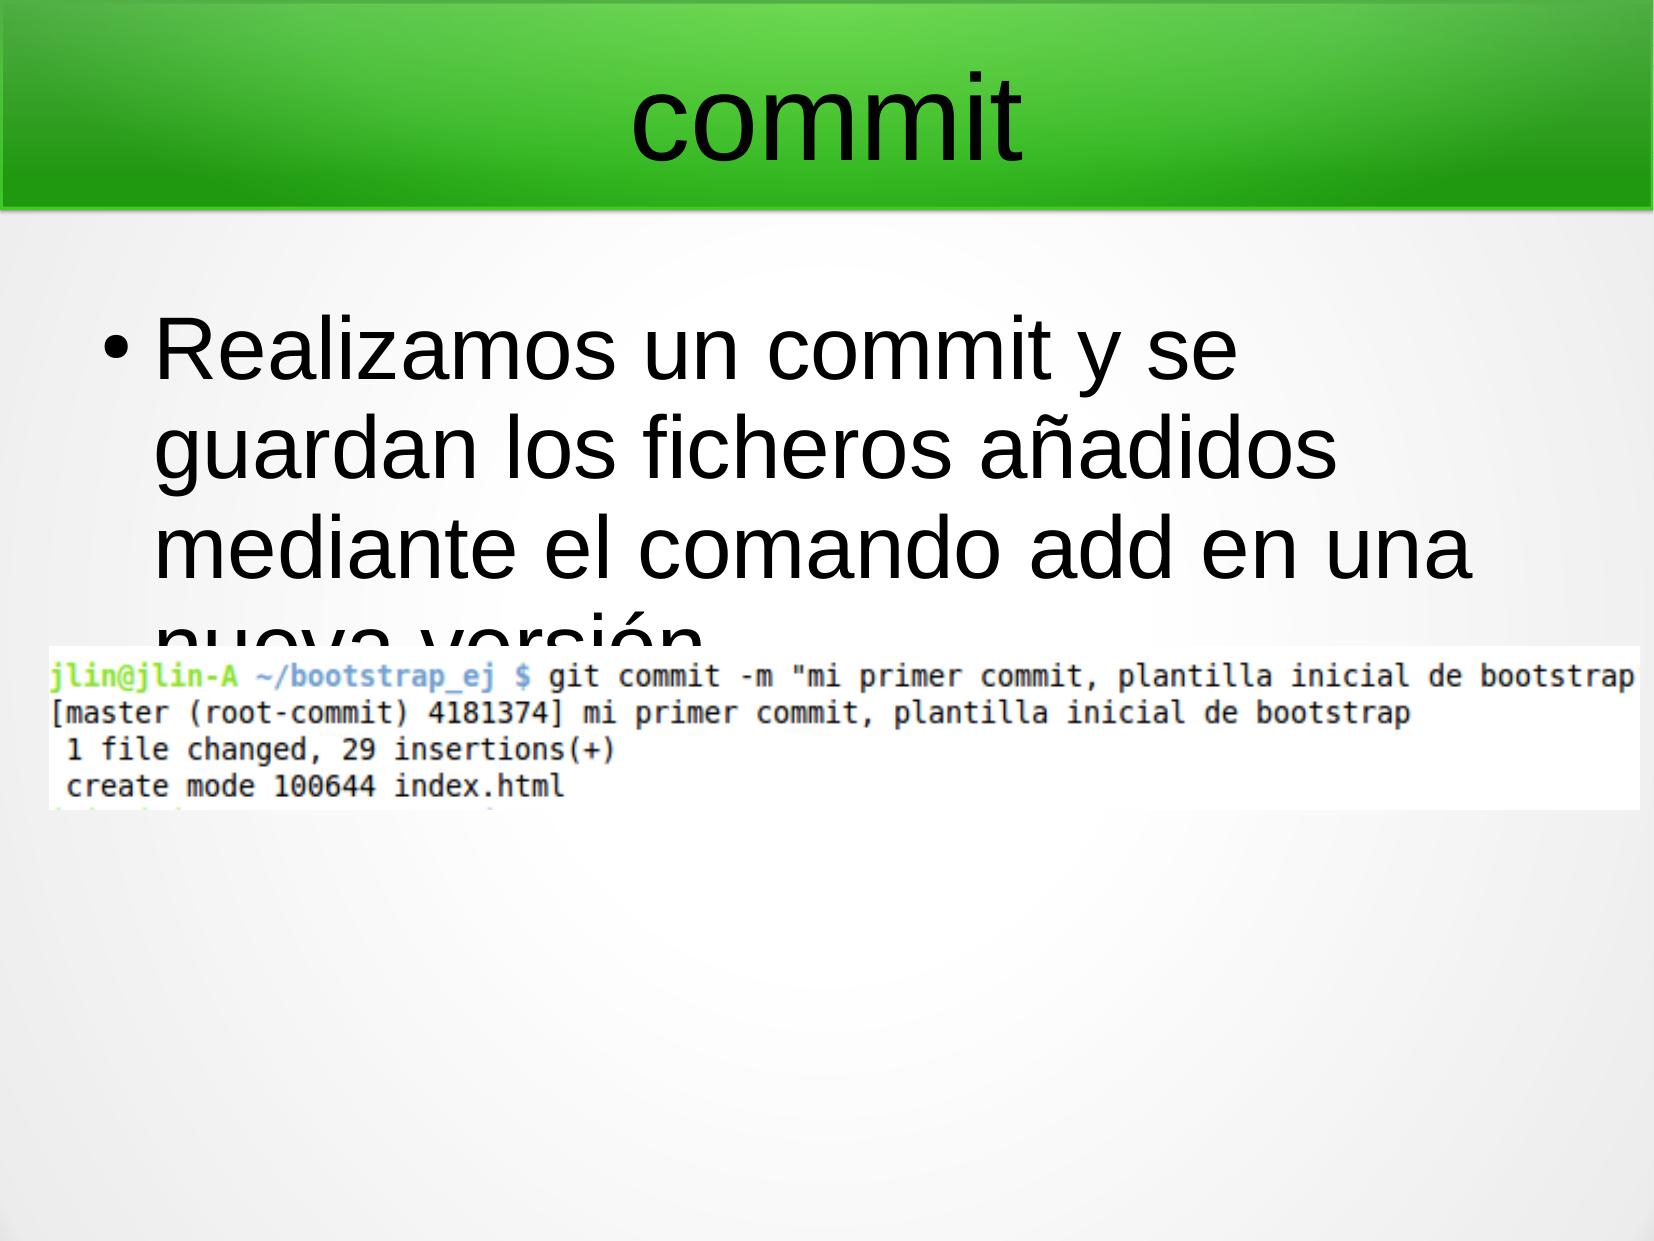

# commit
Realizamos un commit y se guardan los ficheros añadidos mediante el comando add en una nueva versión.